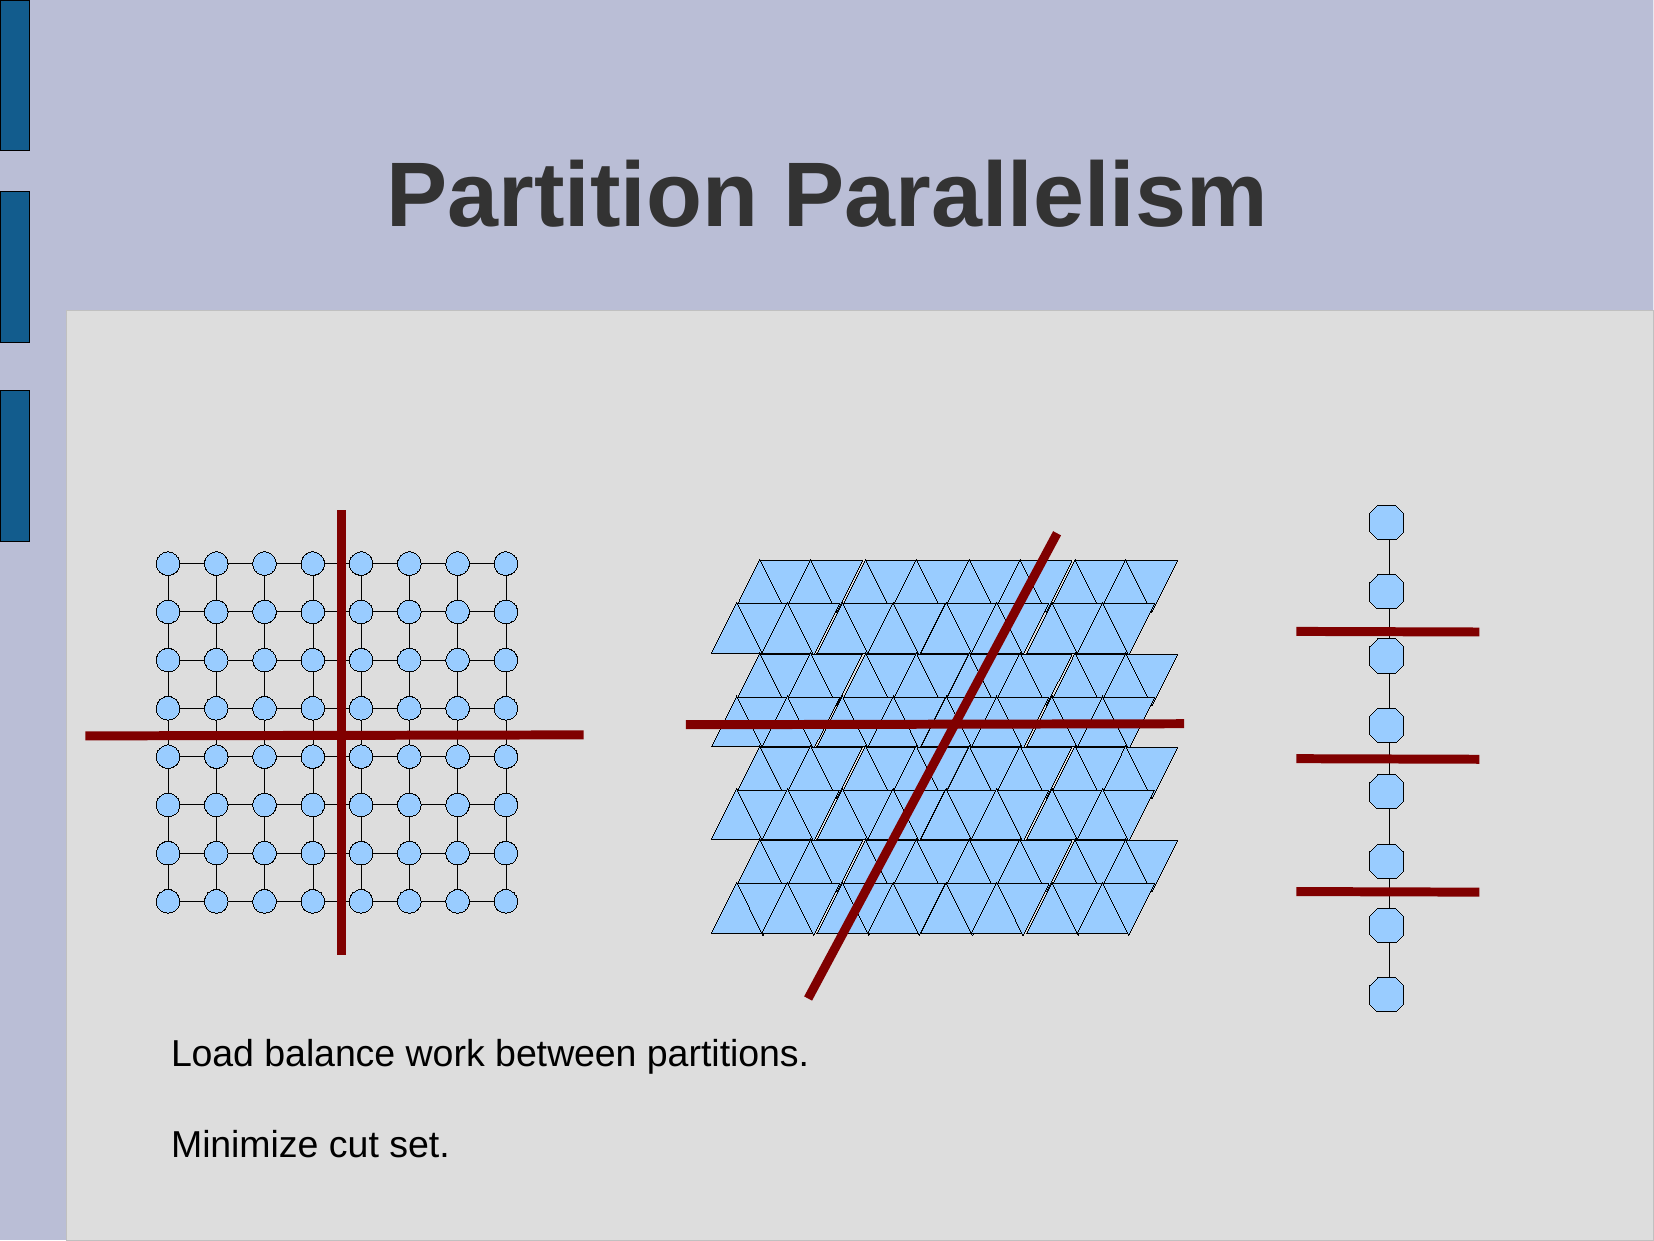

# Partition Parallelism
Load balance work between partitions.
Minimize cut set.